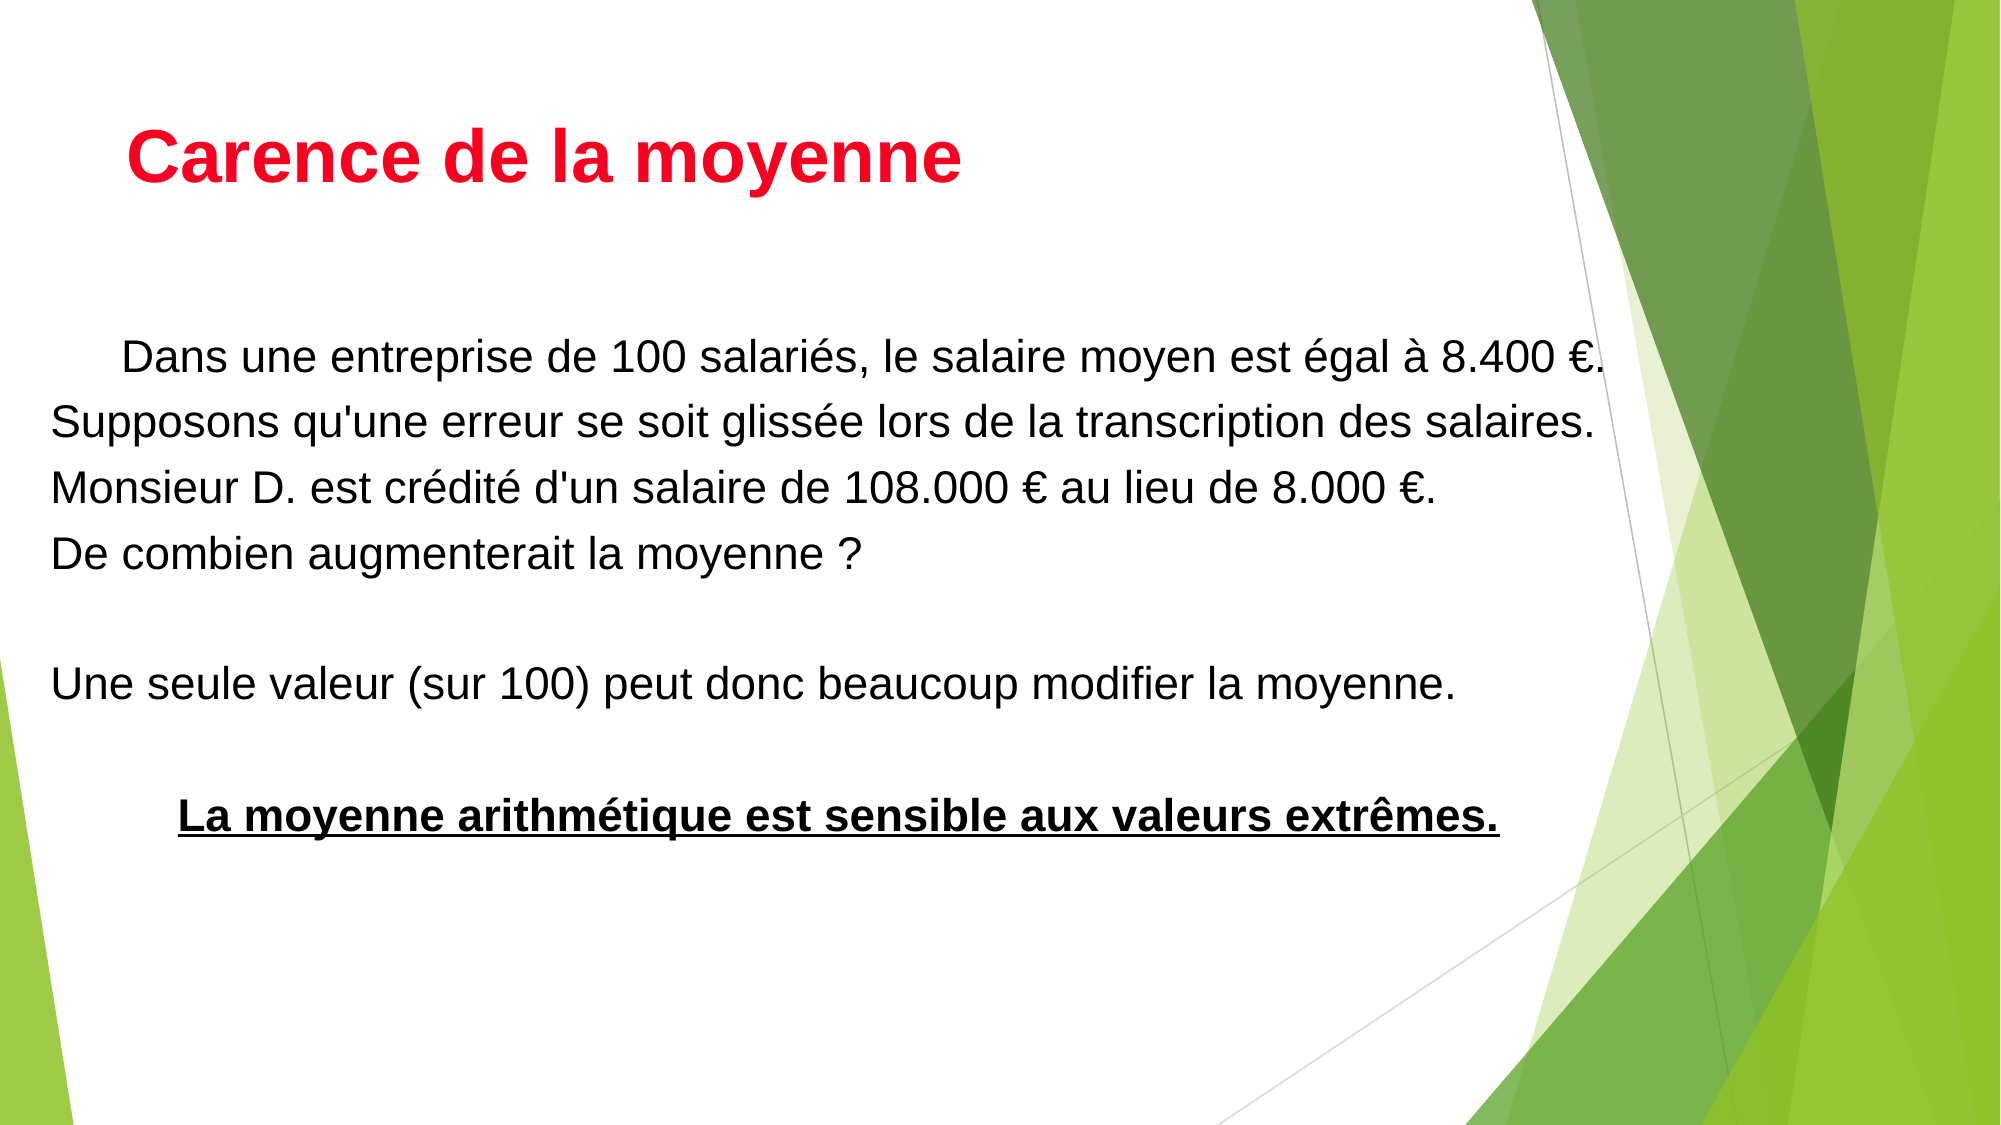

# Carence de la moyenne
Dans une entreprise de 100 salariés, le salaire moyen est égal à 8.400 €.
Supposons qu'une erreur se soit glissée lors de la transcription des salaires.
Monsieur D. est crédité d'un salaire de 108.000 € au lieu de 8.000 €.
De combien augmenterait la moyenne ?
Une seule valeur (sur 100) peut donc beaucoup modifier la moyenne.
La moyenne arithmétique est sensible aux valeurs extrêmes.